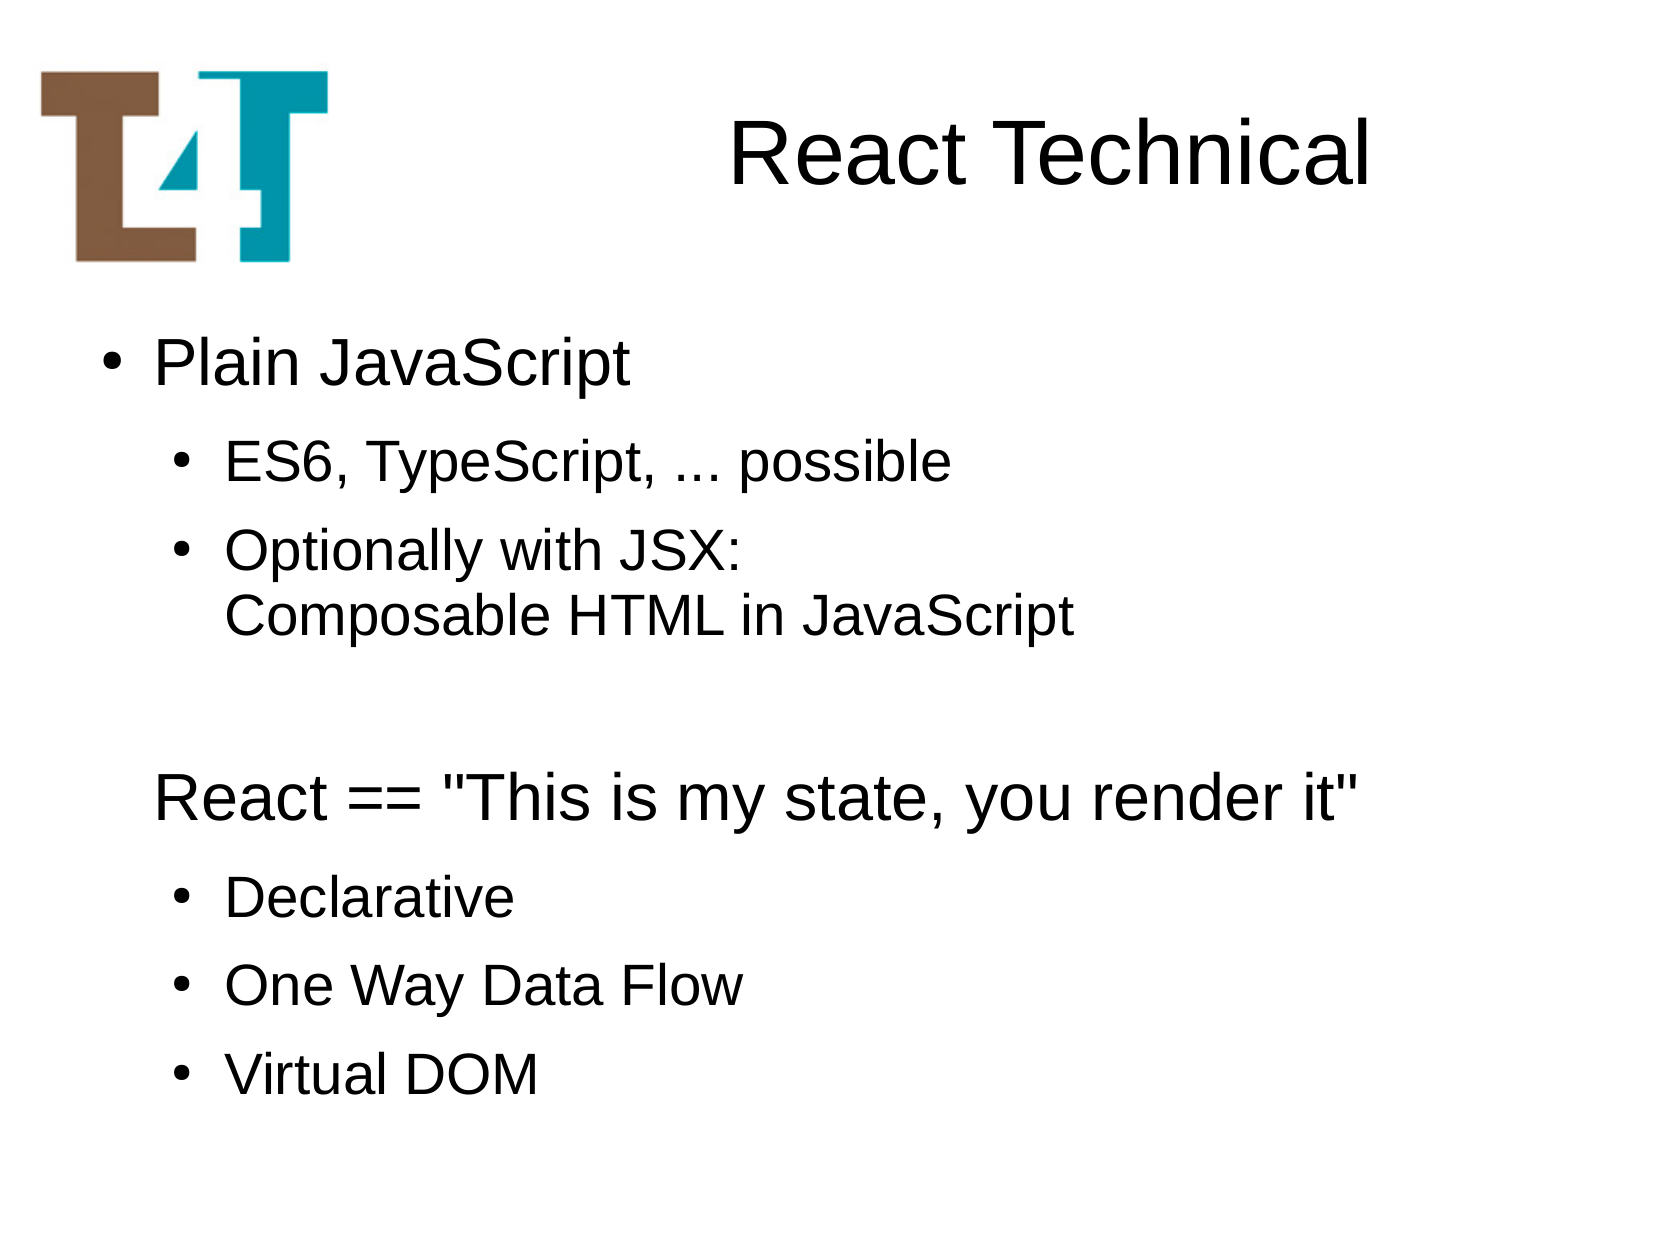

# React Technical
Plain JavaScript
ES6, TypeScript, ... possible
Optionally with JSX:
Composable HTML in JavaScript
React == "This is my state, you render it"
Declarative
One Way Data Flow
Virtual DOM